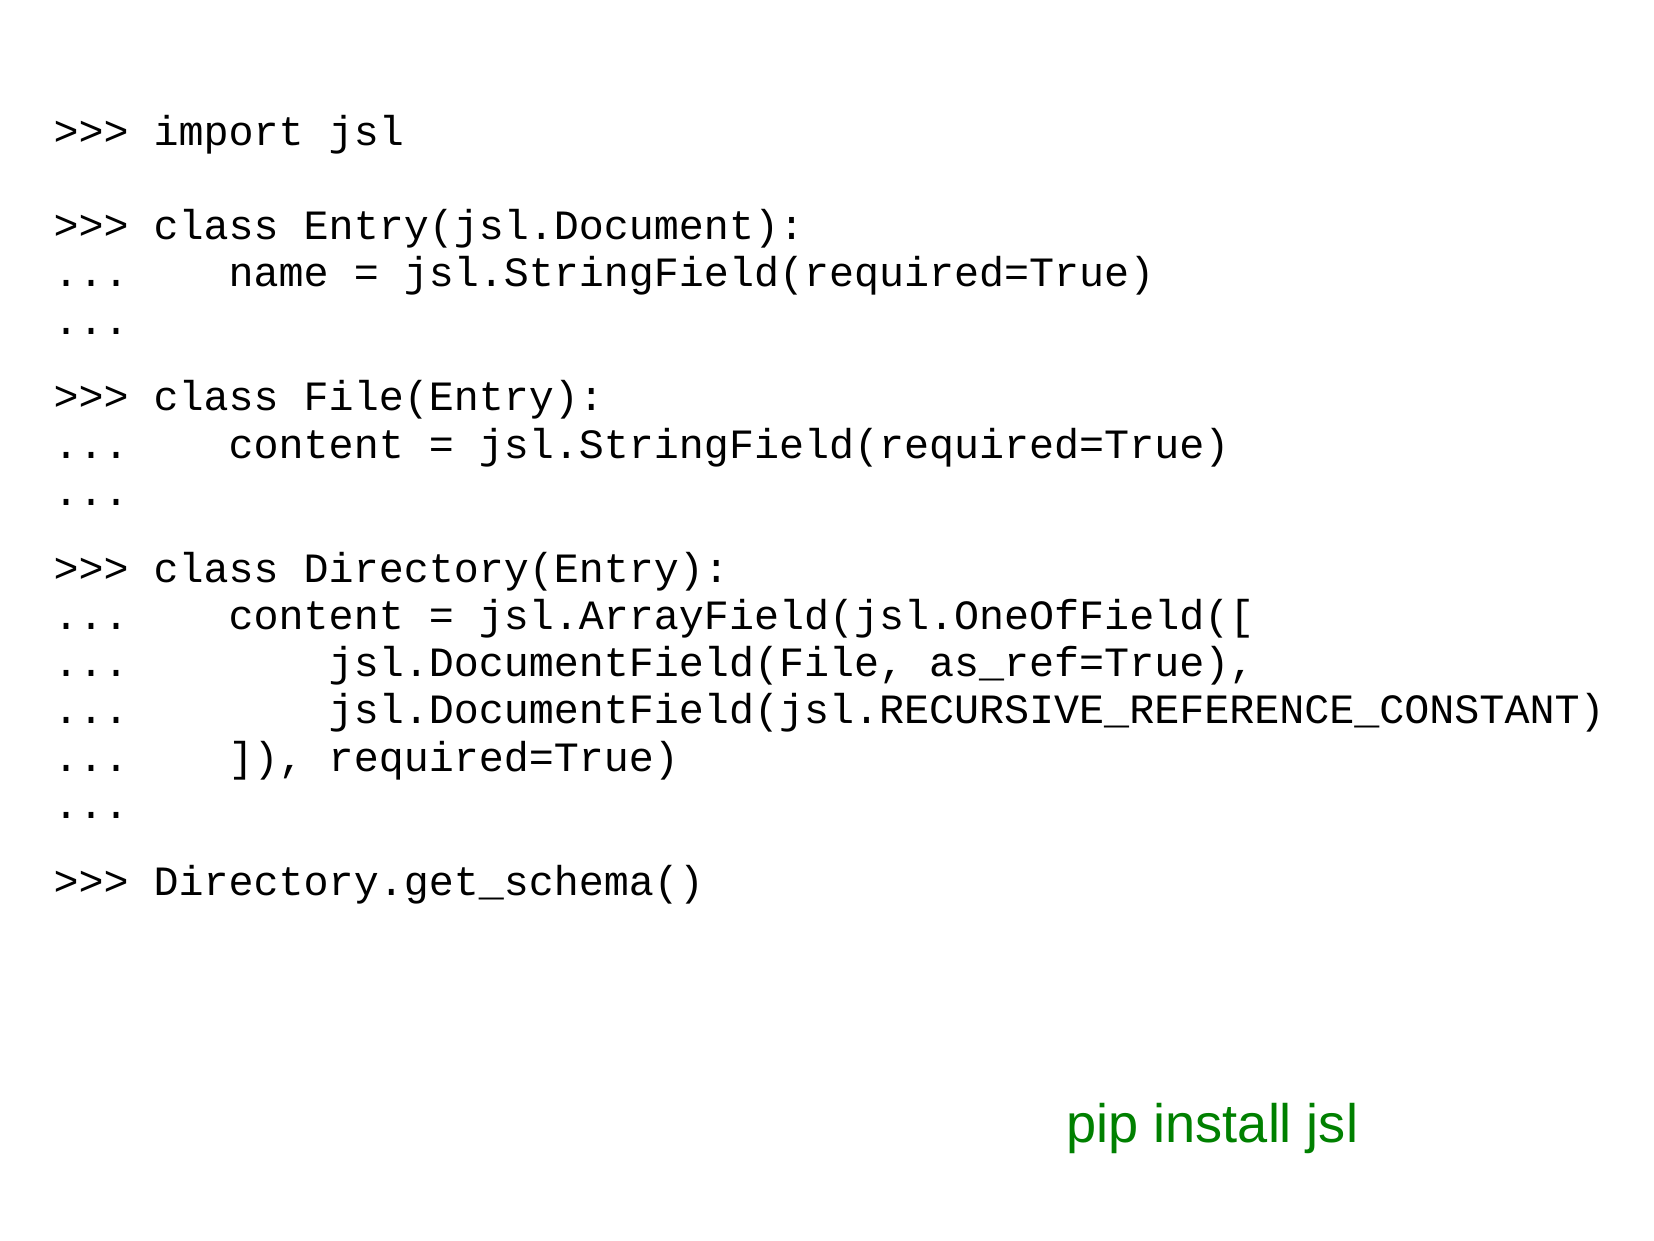

>>> import jsl
>>> class Entry(jsl.Document):
... name = jsl.StringField(required=True)
...
>>> class File(Entry):
... content = jsl.StringField(required=True)
...
>>> class Directory(Entry):
... content = jsl.ArrayField(jsl.OneOfField([
... jsl.DocumentField(File, as_ref=True),
... jsl.DocumentField(jsl.RECURSIVE_REFERENCE_CONSTANT)
... ]), required=True)
...
>>> Directory.get_schema()
pip install jsl